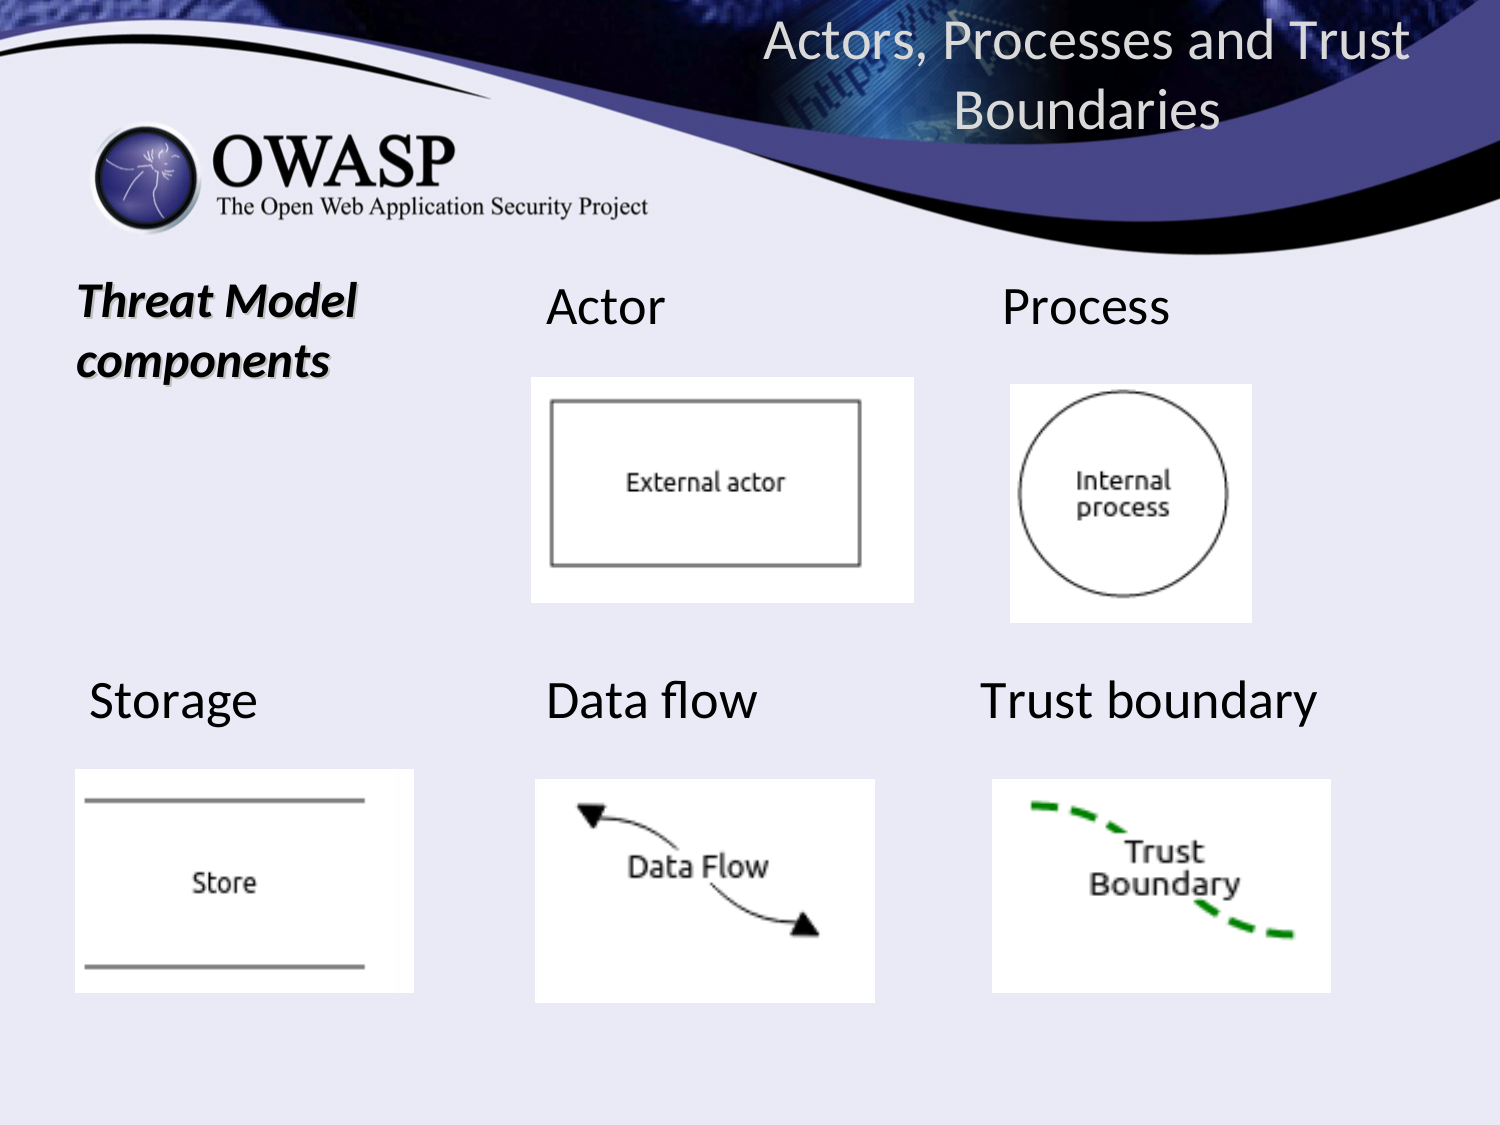

Actors, Processes and Trust Boundaries
Threat Model components
#
Actor
Process
Storage
Data flow
Trust boundary